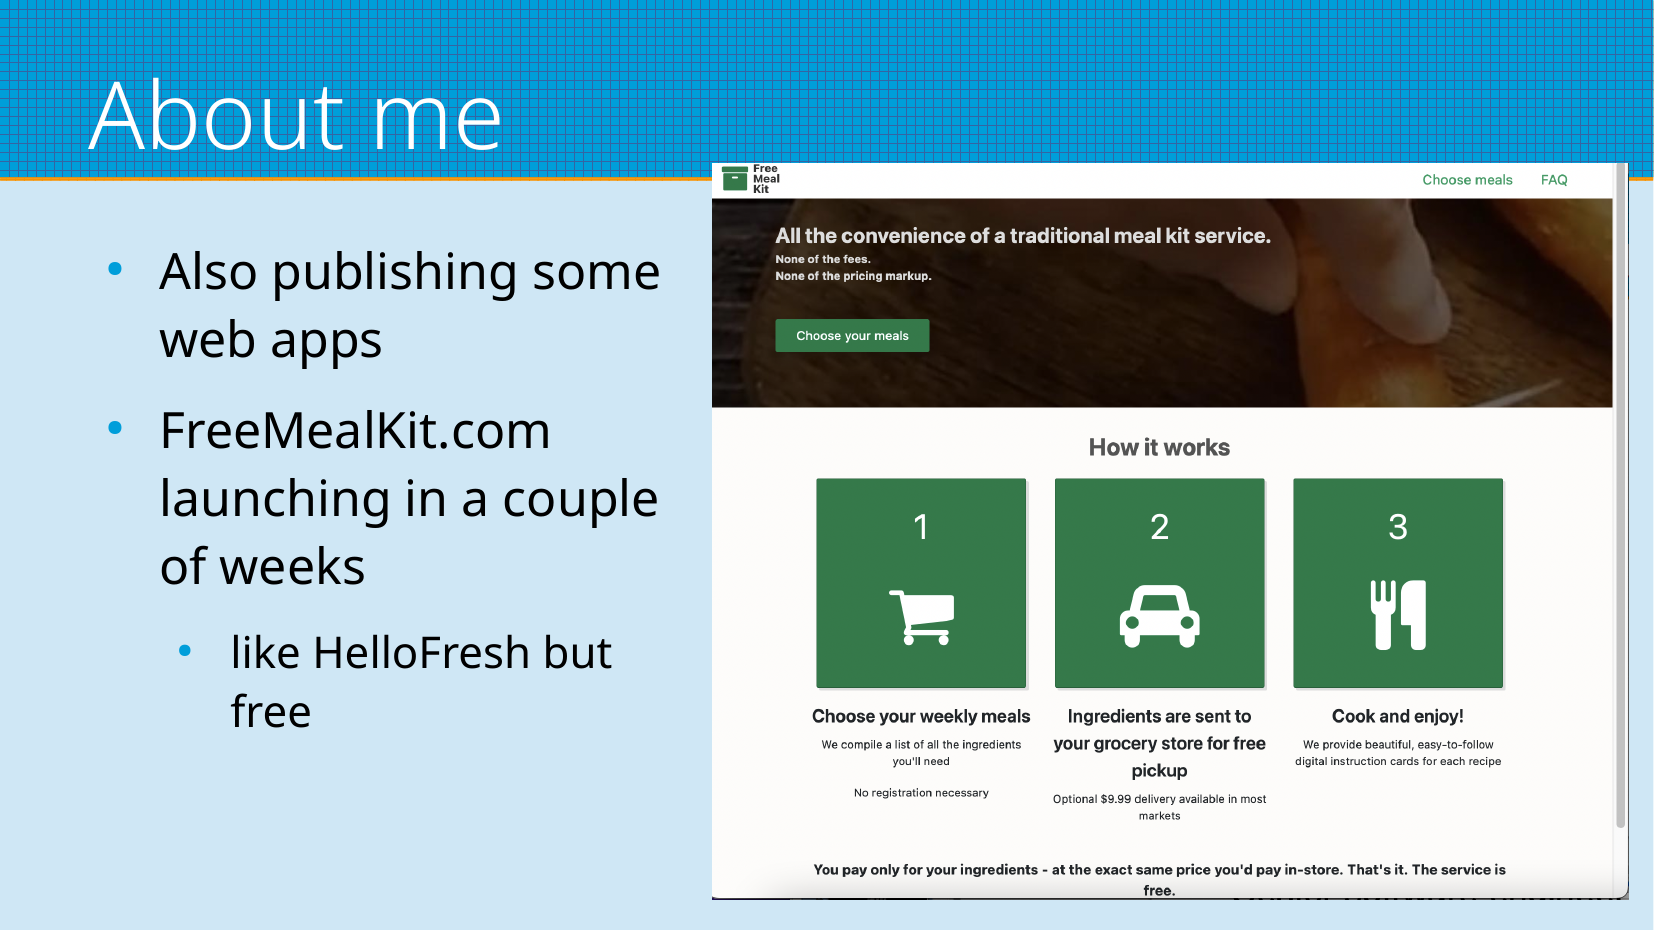

# About me
Also publishing some web apps
FreeMealKit.com launching in a couple of weeks
like HelloFresh but free